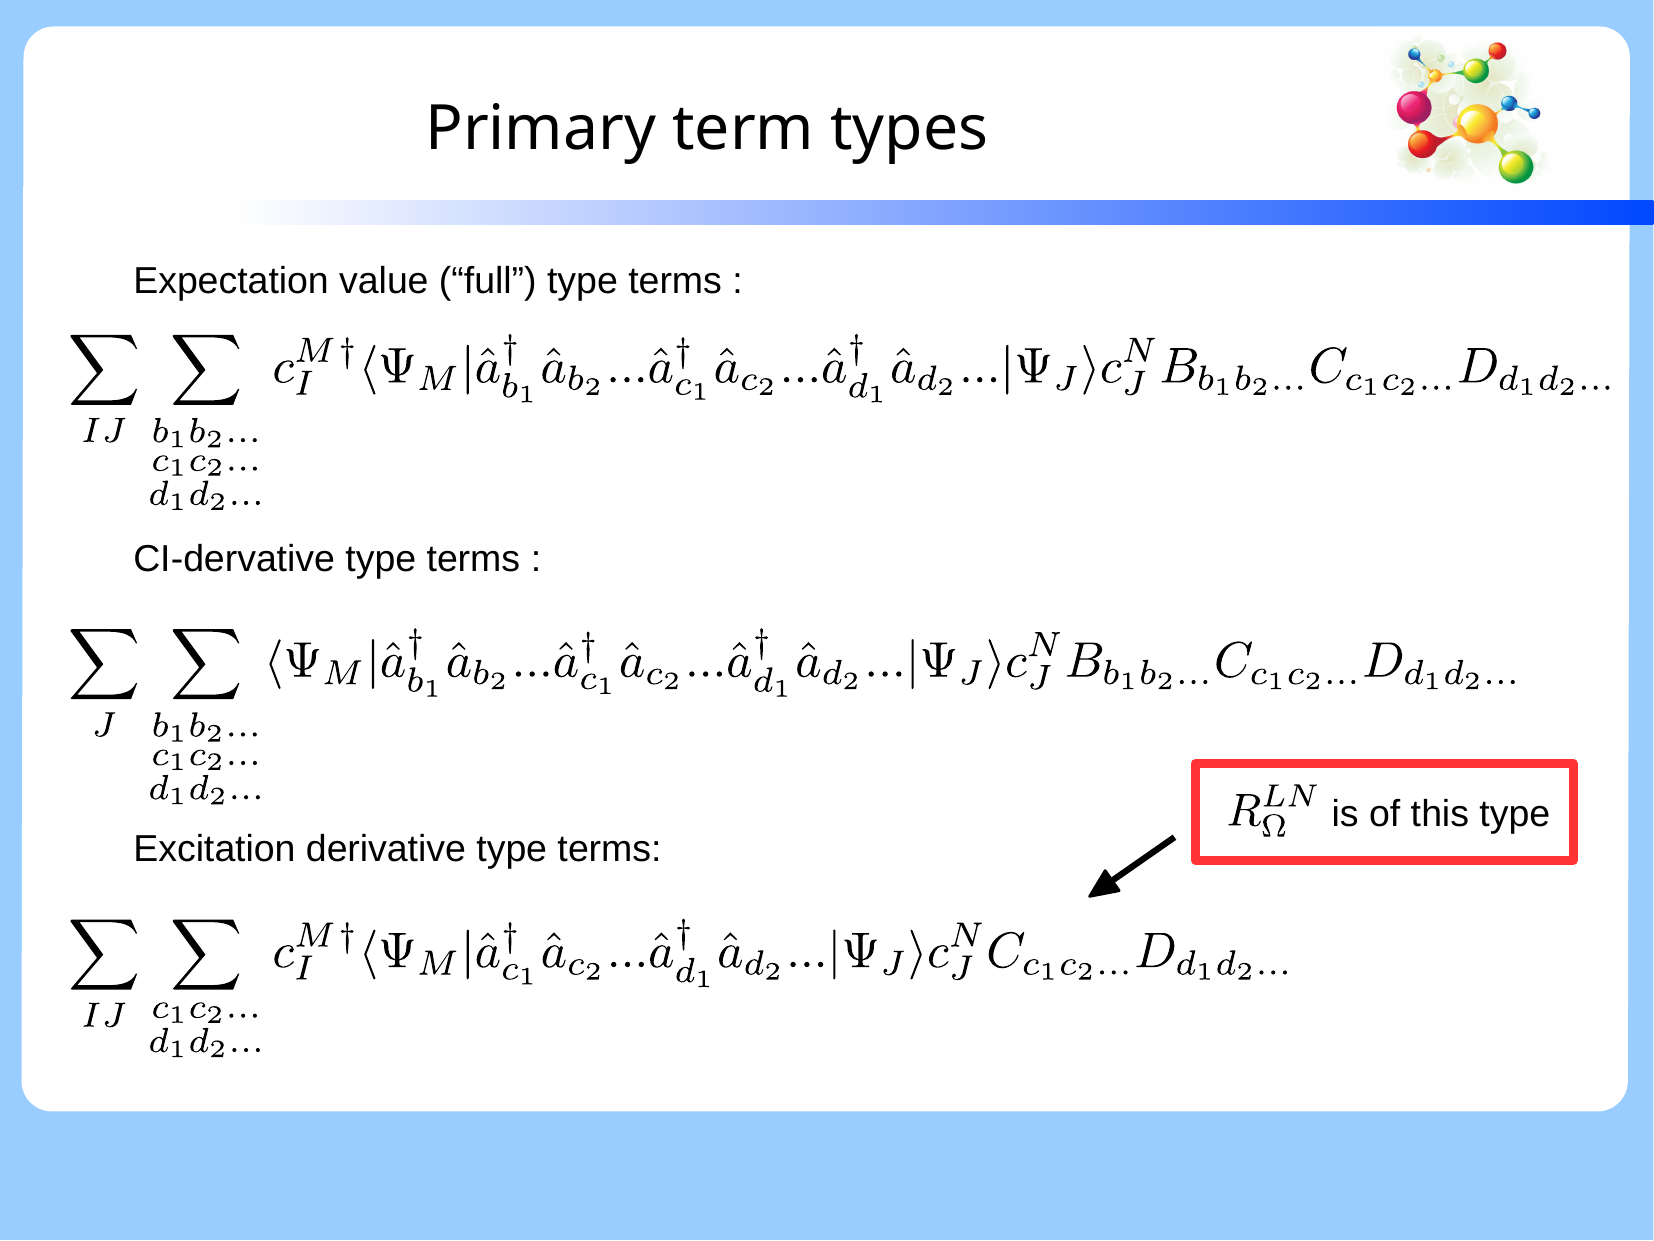

# Primary term types
Expectation value (“full”) type terms :
CI-dervative type terms :
is of this type
Excitation derivative type terms: